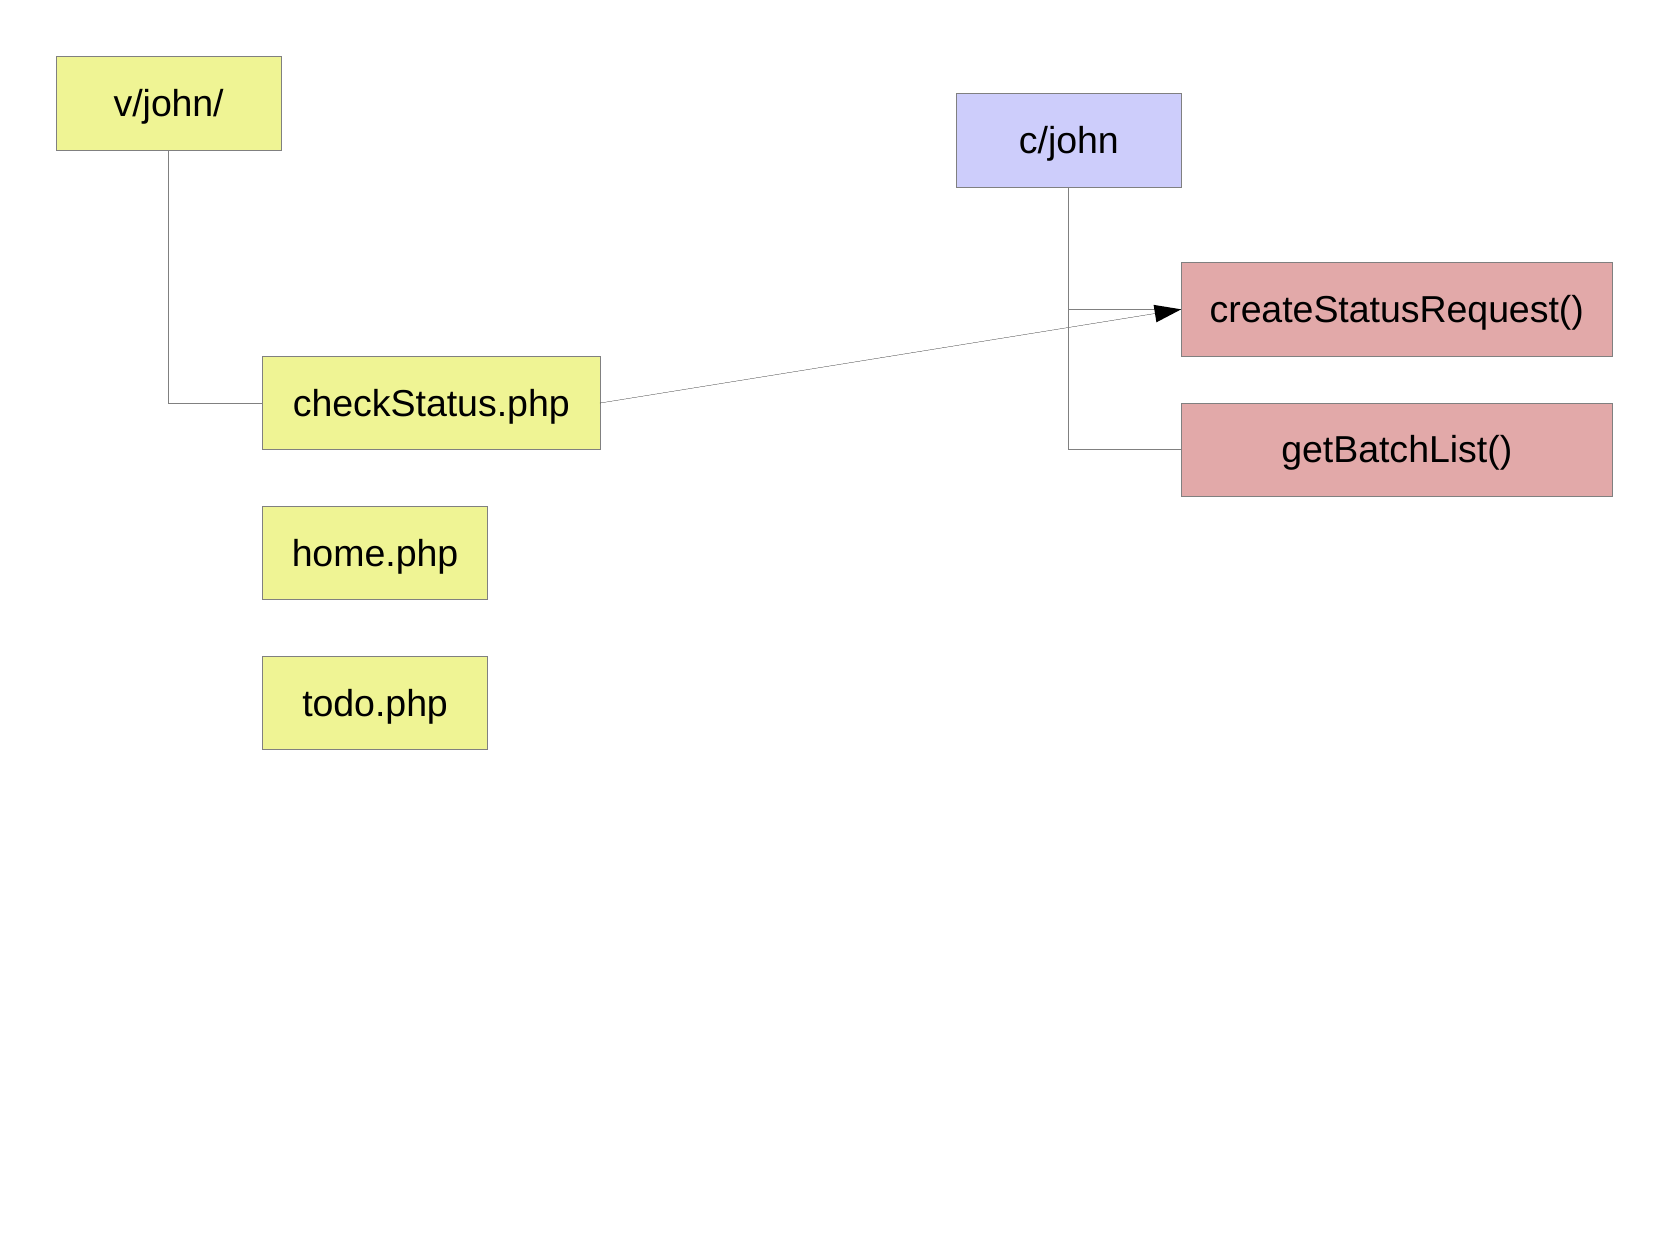

v/john/
c/john
createStatusRequest()
checkStatus.php
getBatchList()
home.php
todo.php